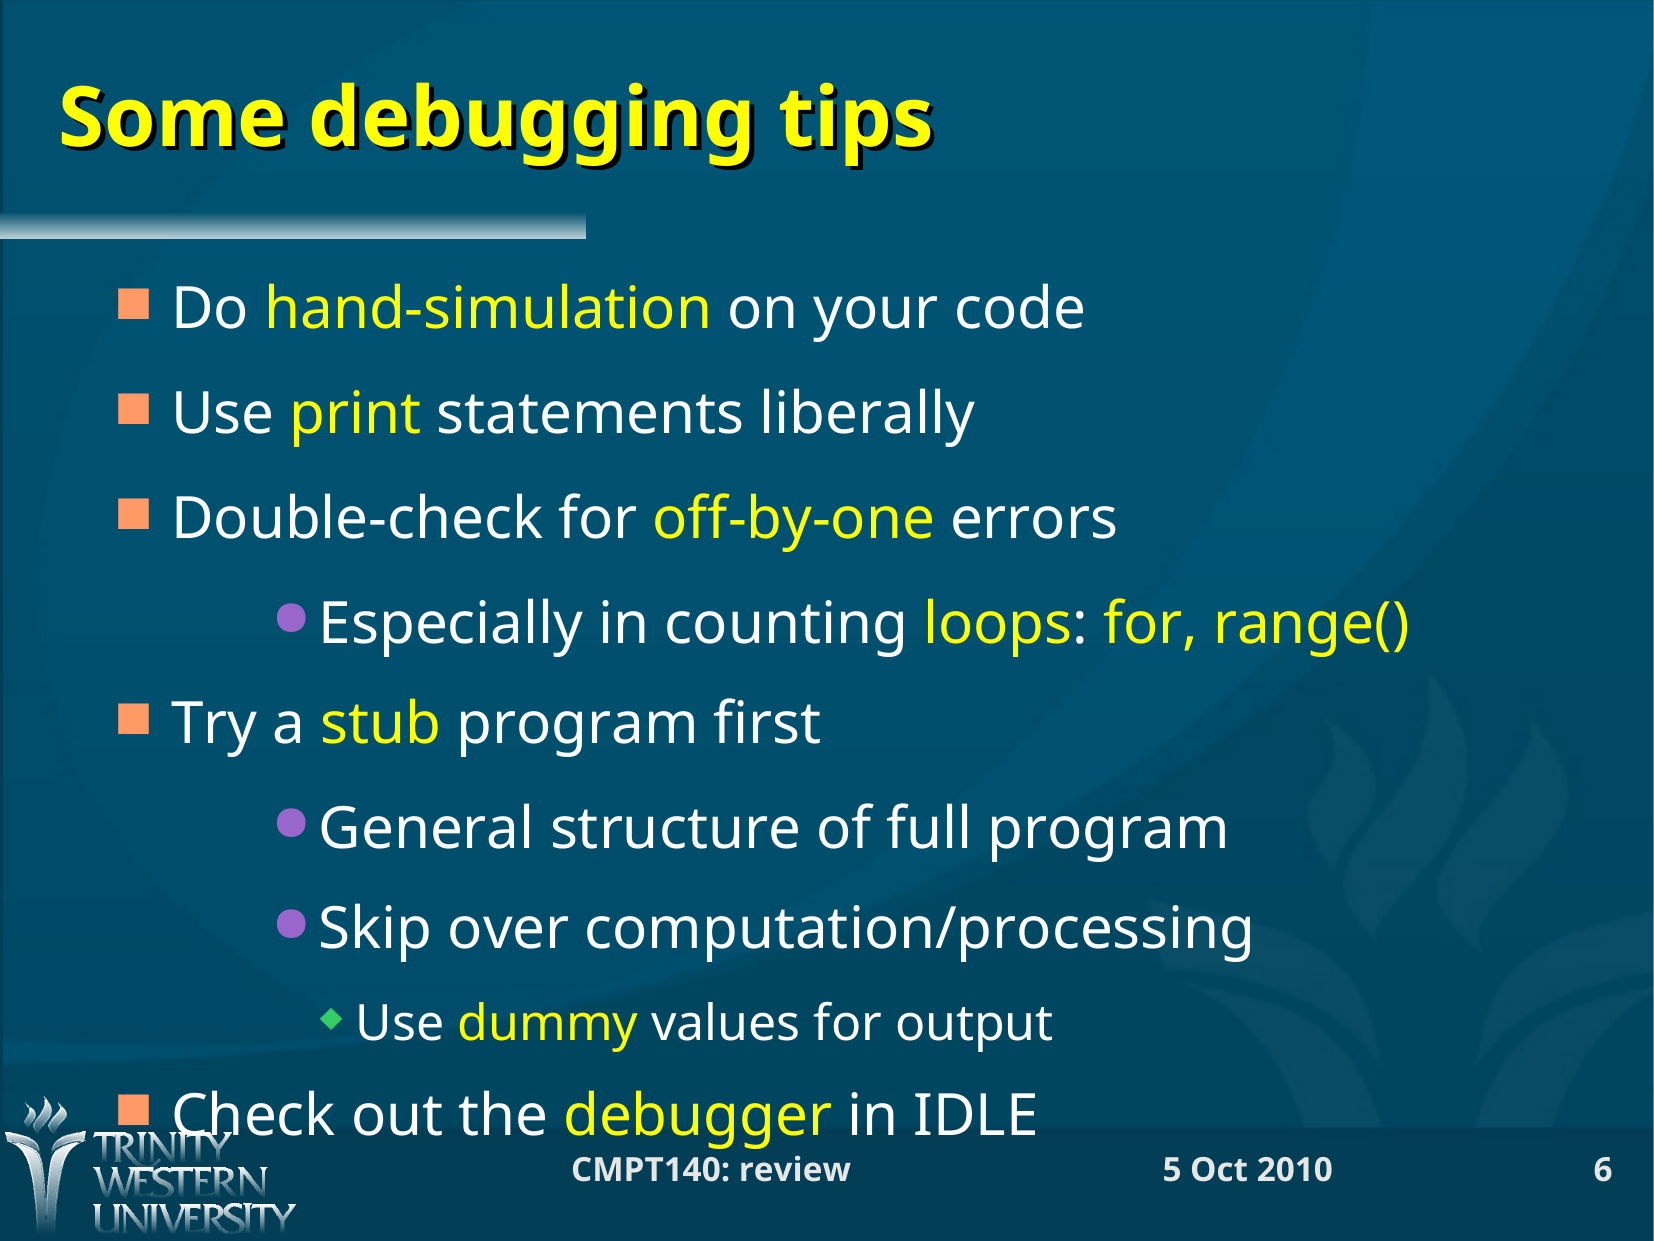

# Some debugging tips
Do hand-simulation on your code
Use print statements liberally
Double-check for off-by-one errors
Especially in counting loops: for, range()
Try a stub program first
General structure of full program
Skip over computation/processing
Use dummy values for output
Check out the debugger in IDLE
CMPT140: review
5 Oct 2010
6